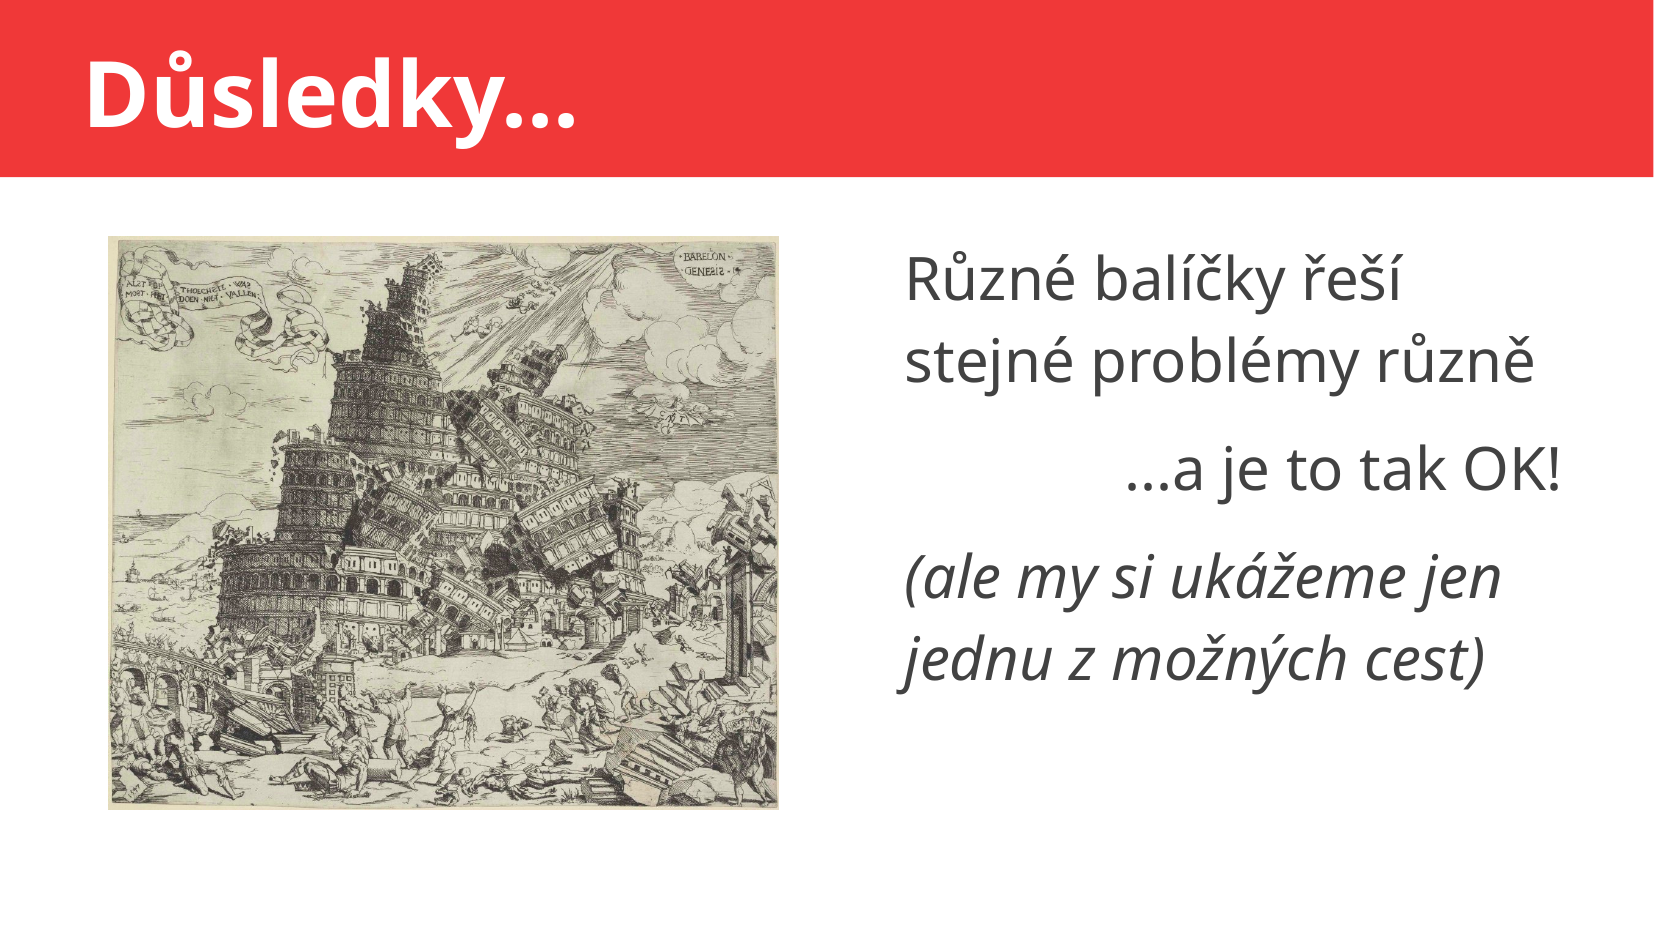

# Důsledky...
Různé balíčky řeší stejné problémy různě
...a je to tak OK!
(ale my si ukážeme jen jednu z možných cest)